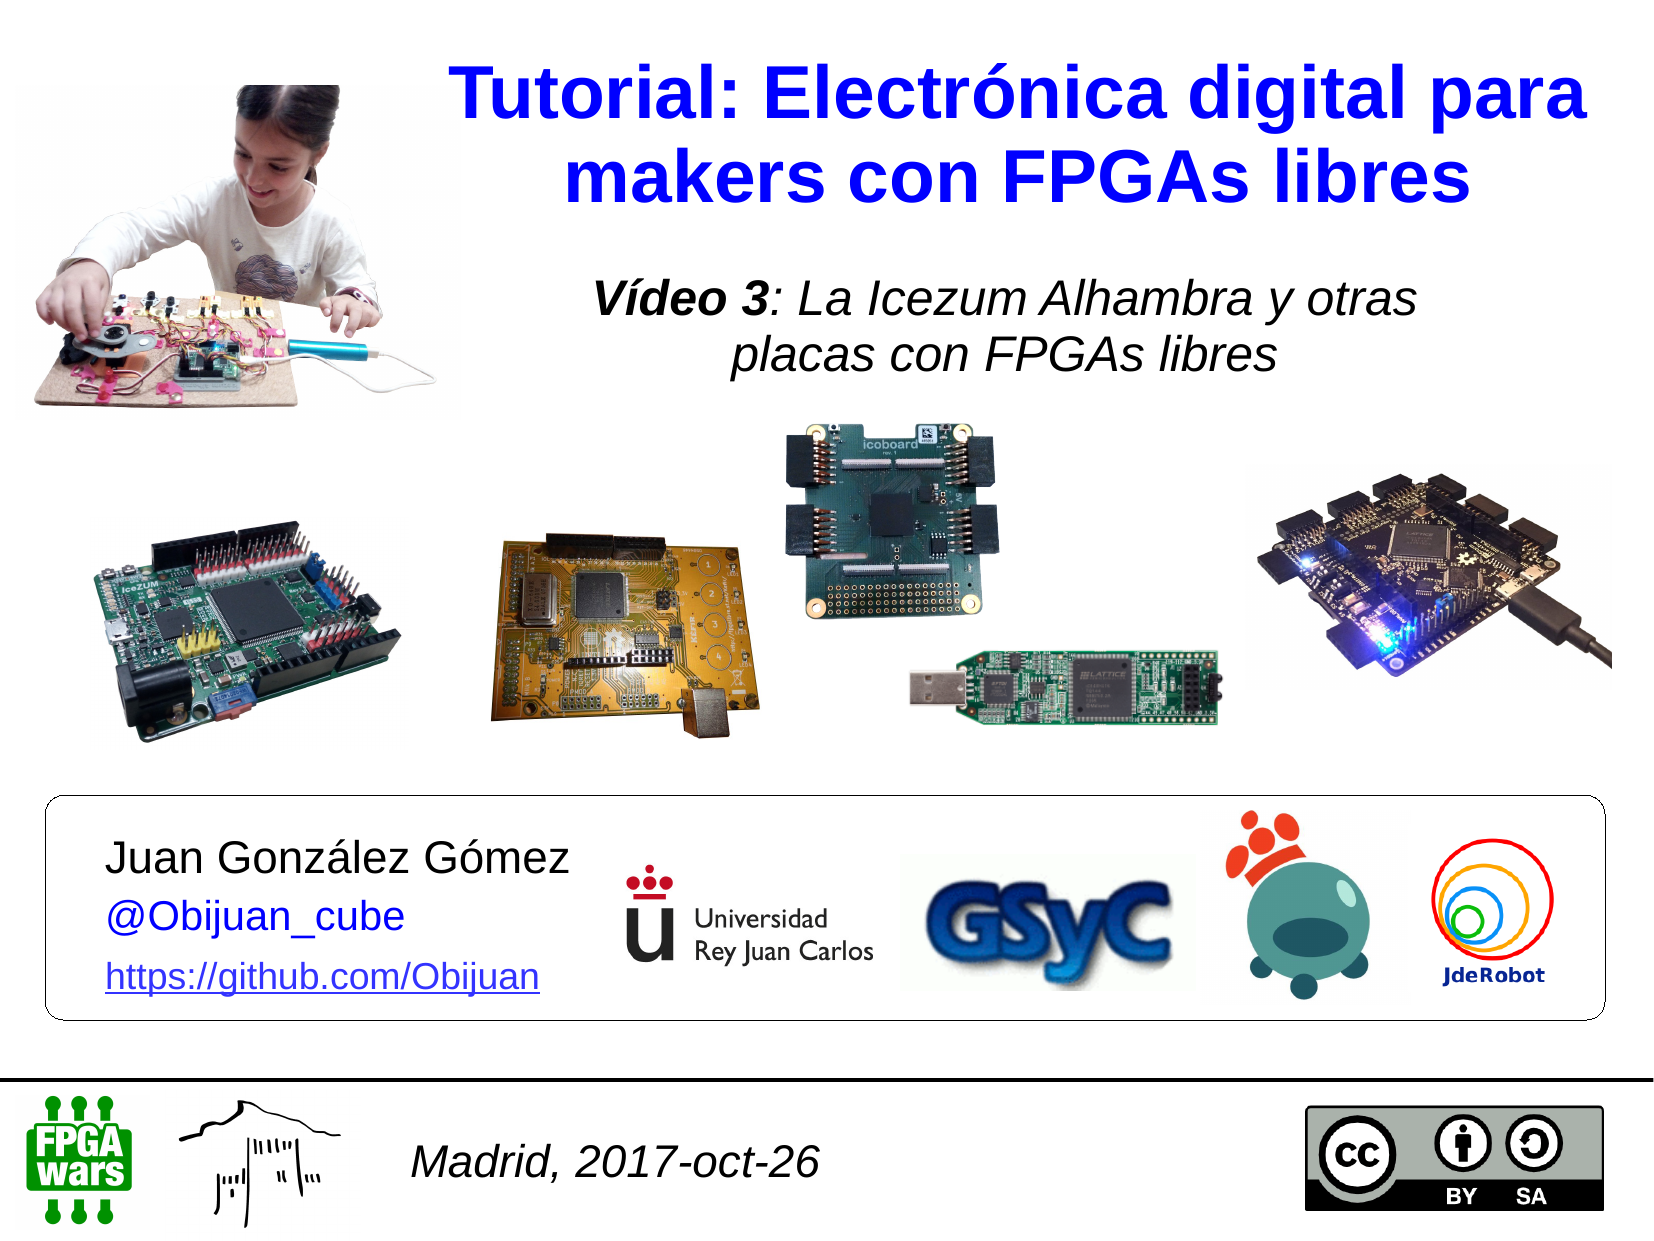

# Tutorial: Electrónica digital para makers con FPGAs libres
Vídeo 3: La Icezum Alhambra y otras placas con FPGAs libres
Juan González Gómez
@Obijuan_cube
https://github.com/Obijuan
Madrid, 2017-oct-26